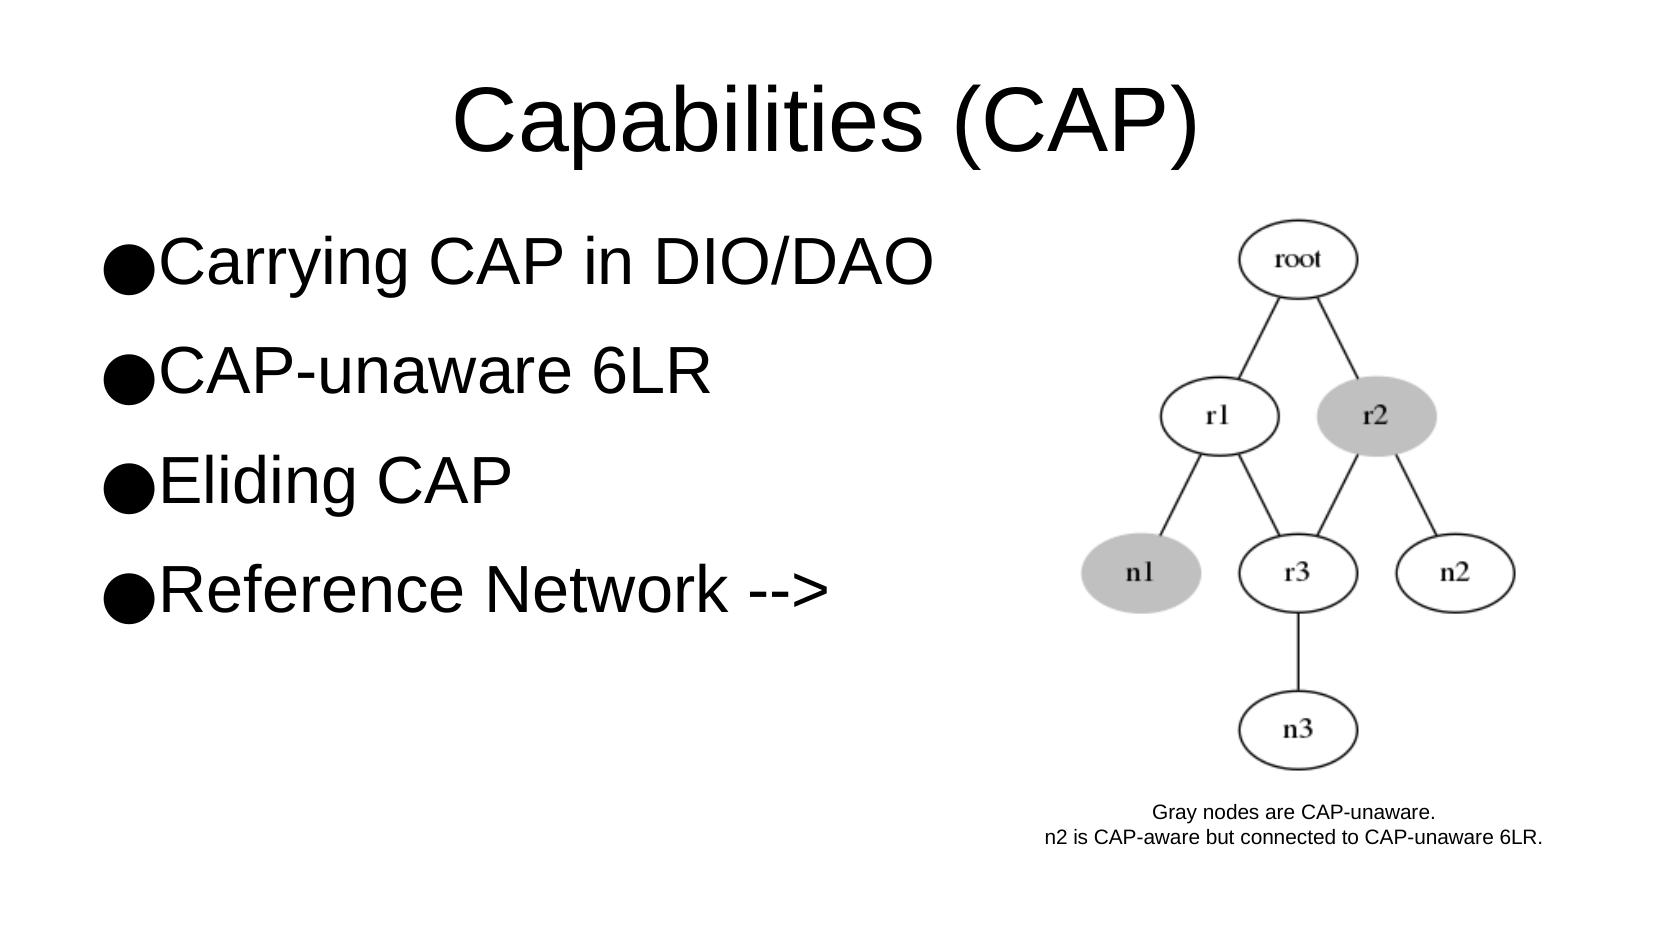

Capabilities (CAP)
Carrying CAP in DIO/DAO
CAP-unaware 6LR
Eliding CAP
Reference Network -->
Gray nodes are CAP-unaware.
n2 is CAP-aware but connected to CAP-unaware 6LR.